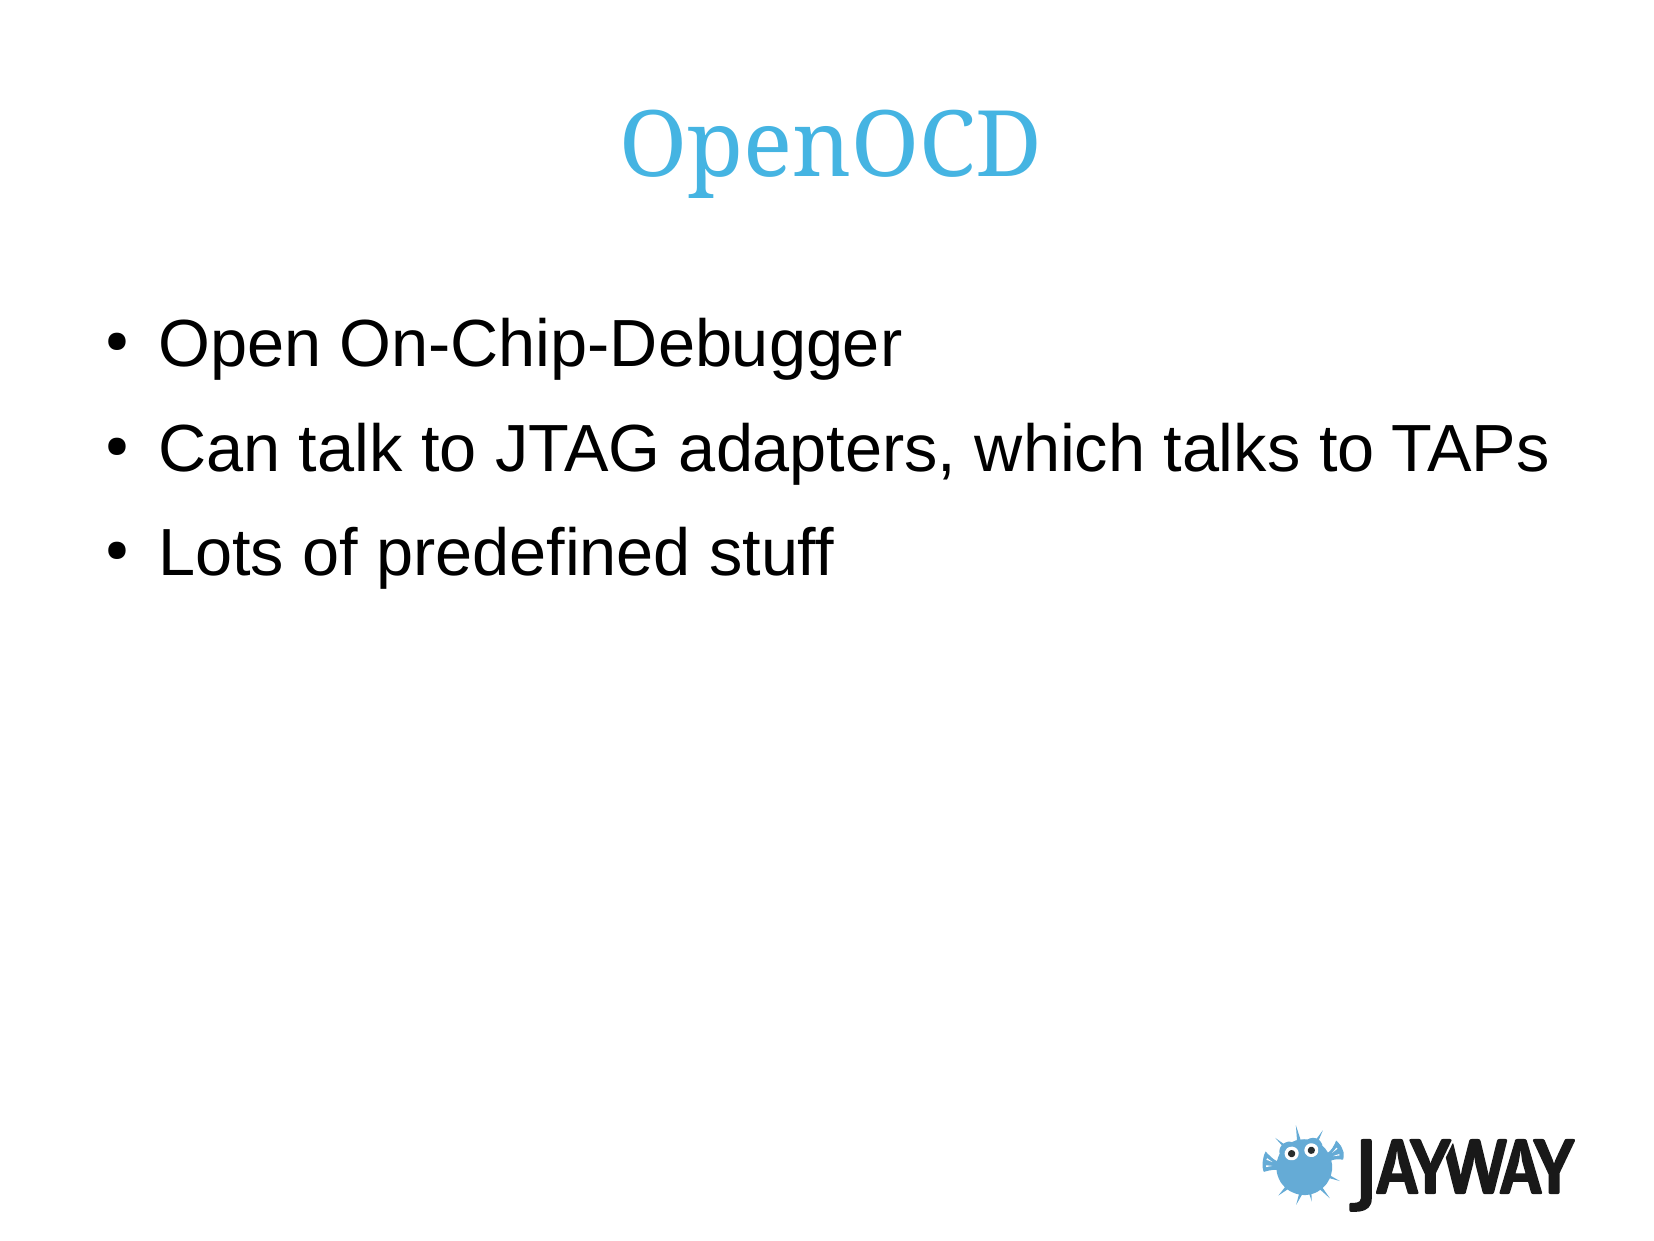

# OpenOCD
Open On-Chip-Debugger
Can talk to JTAG adapters, which talks to TAPs
Lots of predefined stuff